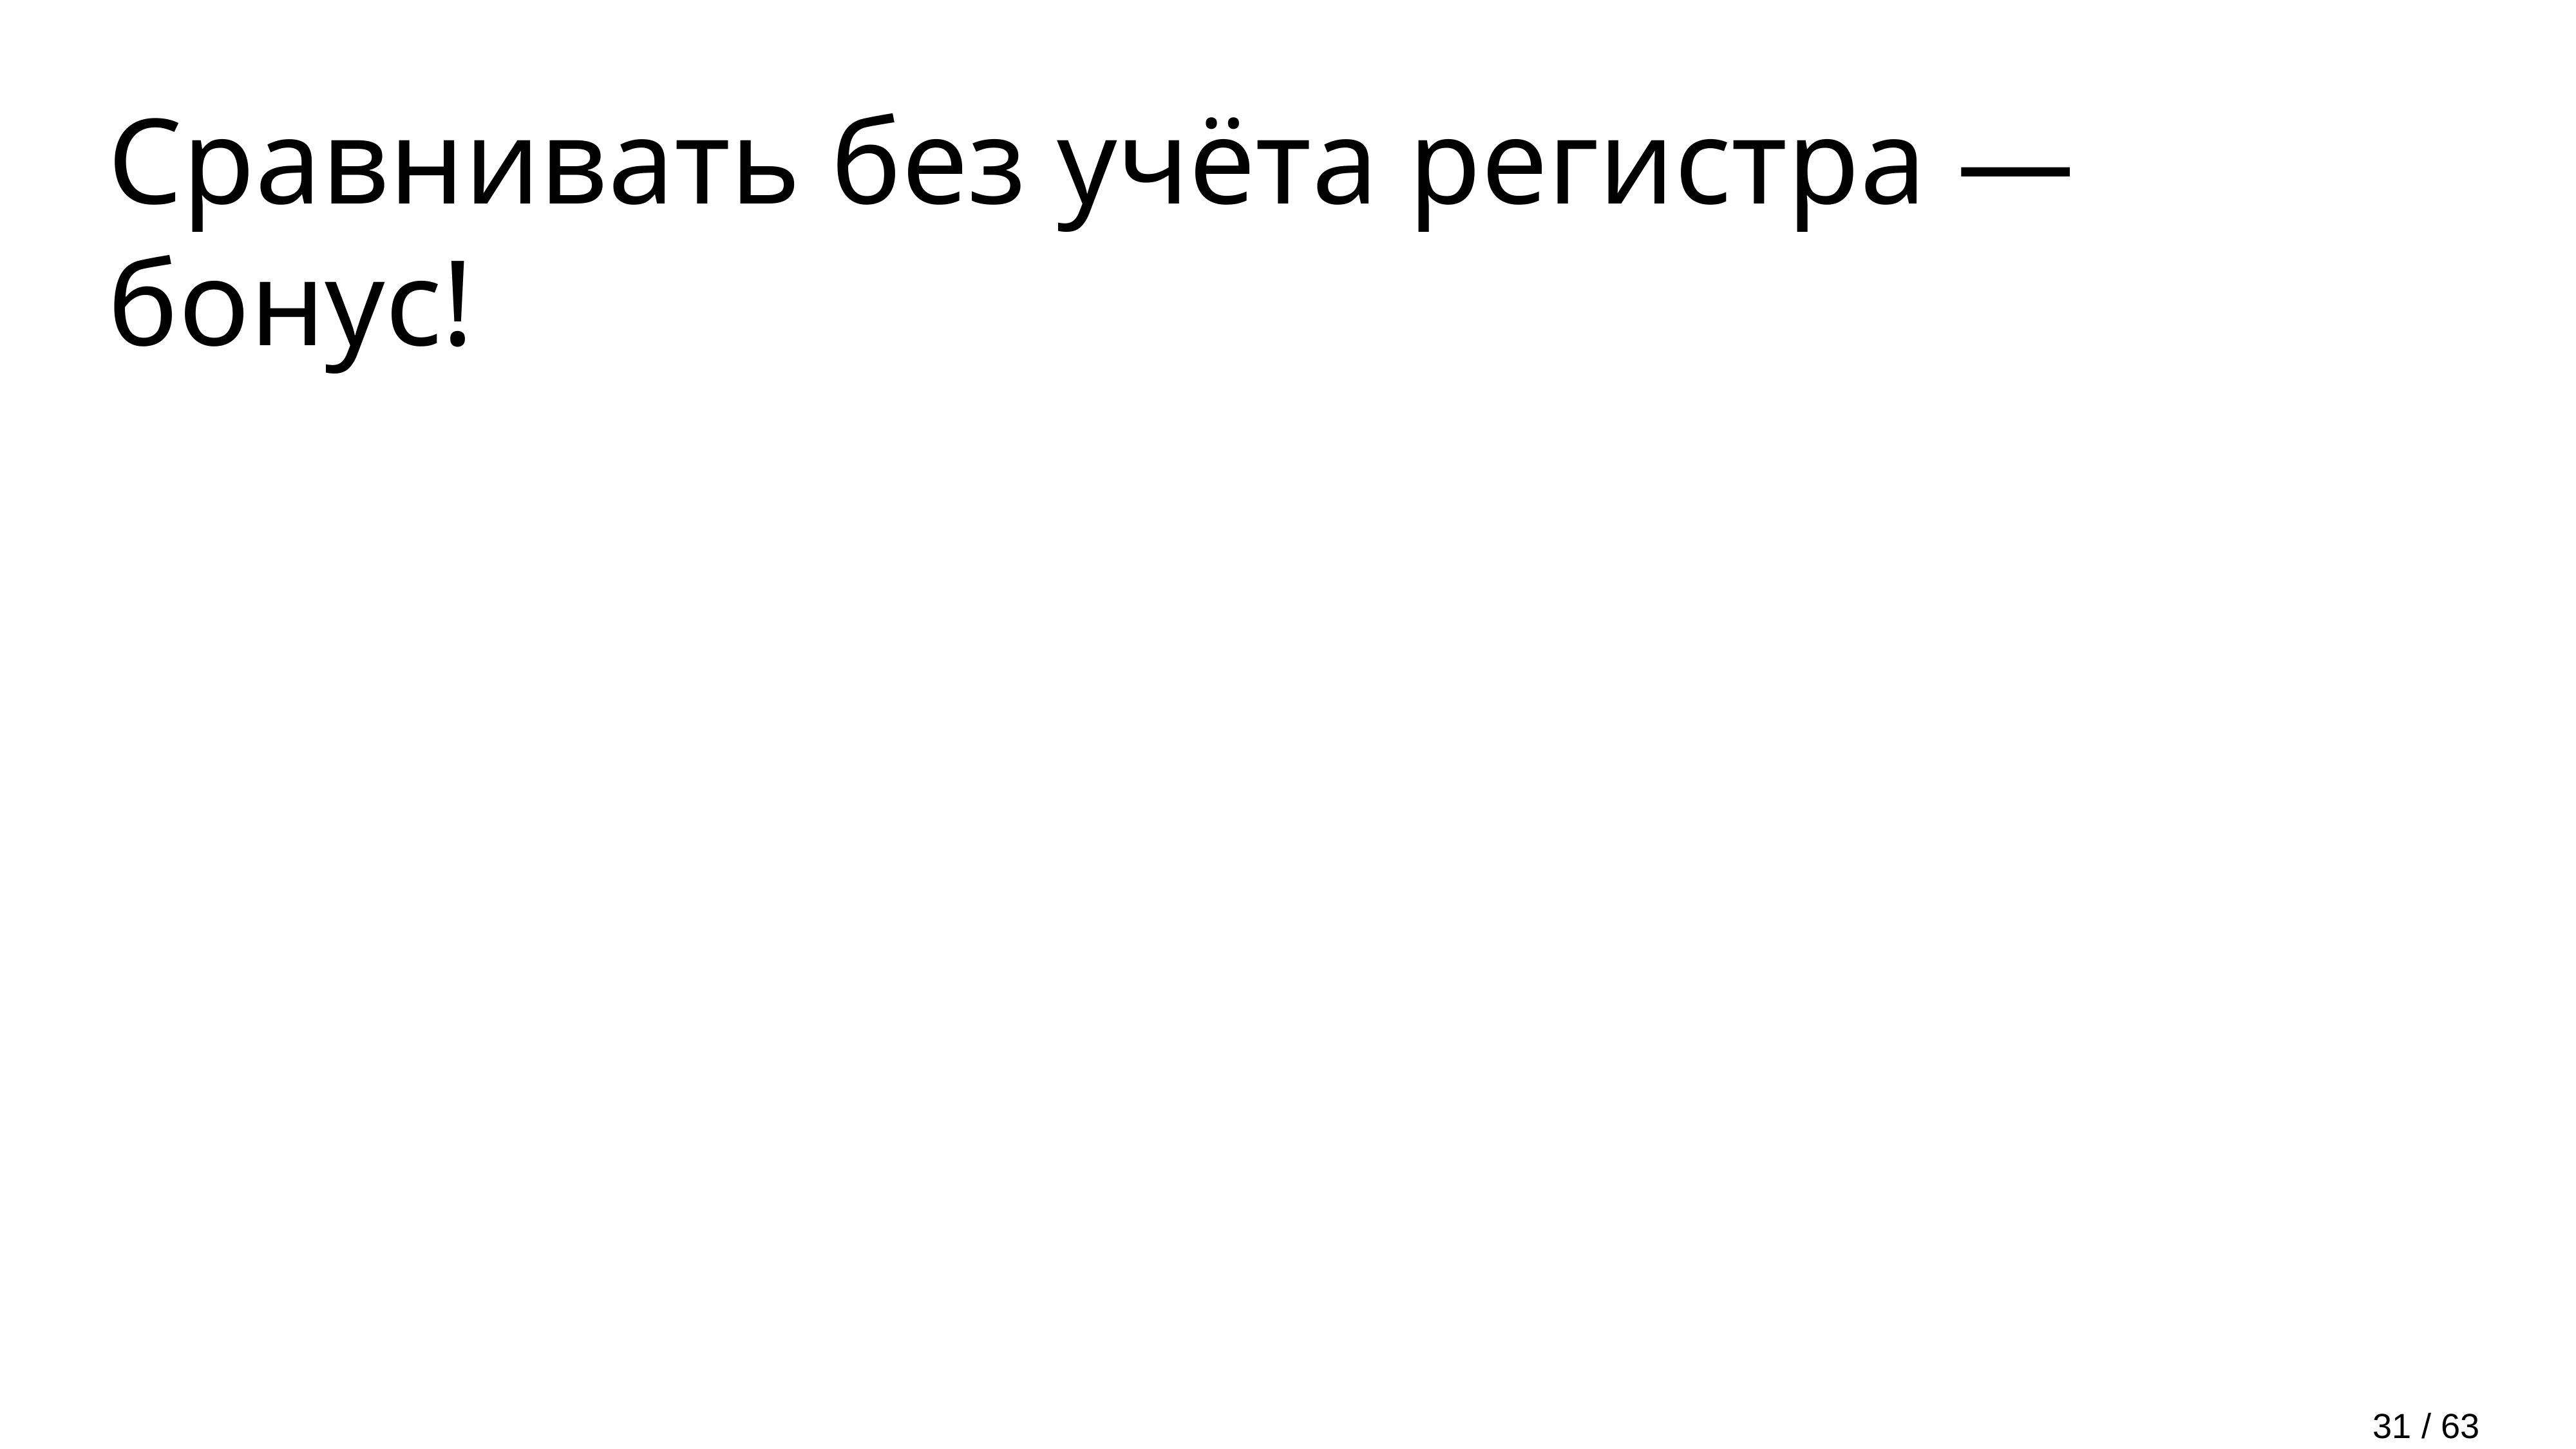

# Сравнивать без учёта регистра — бонус!